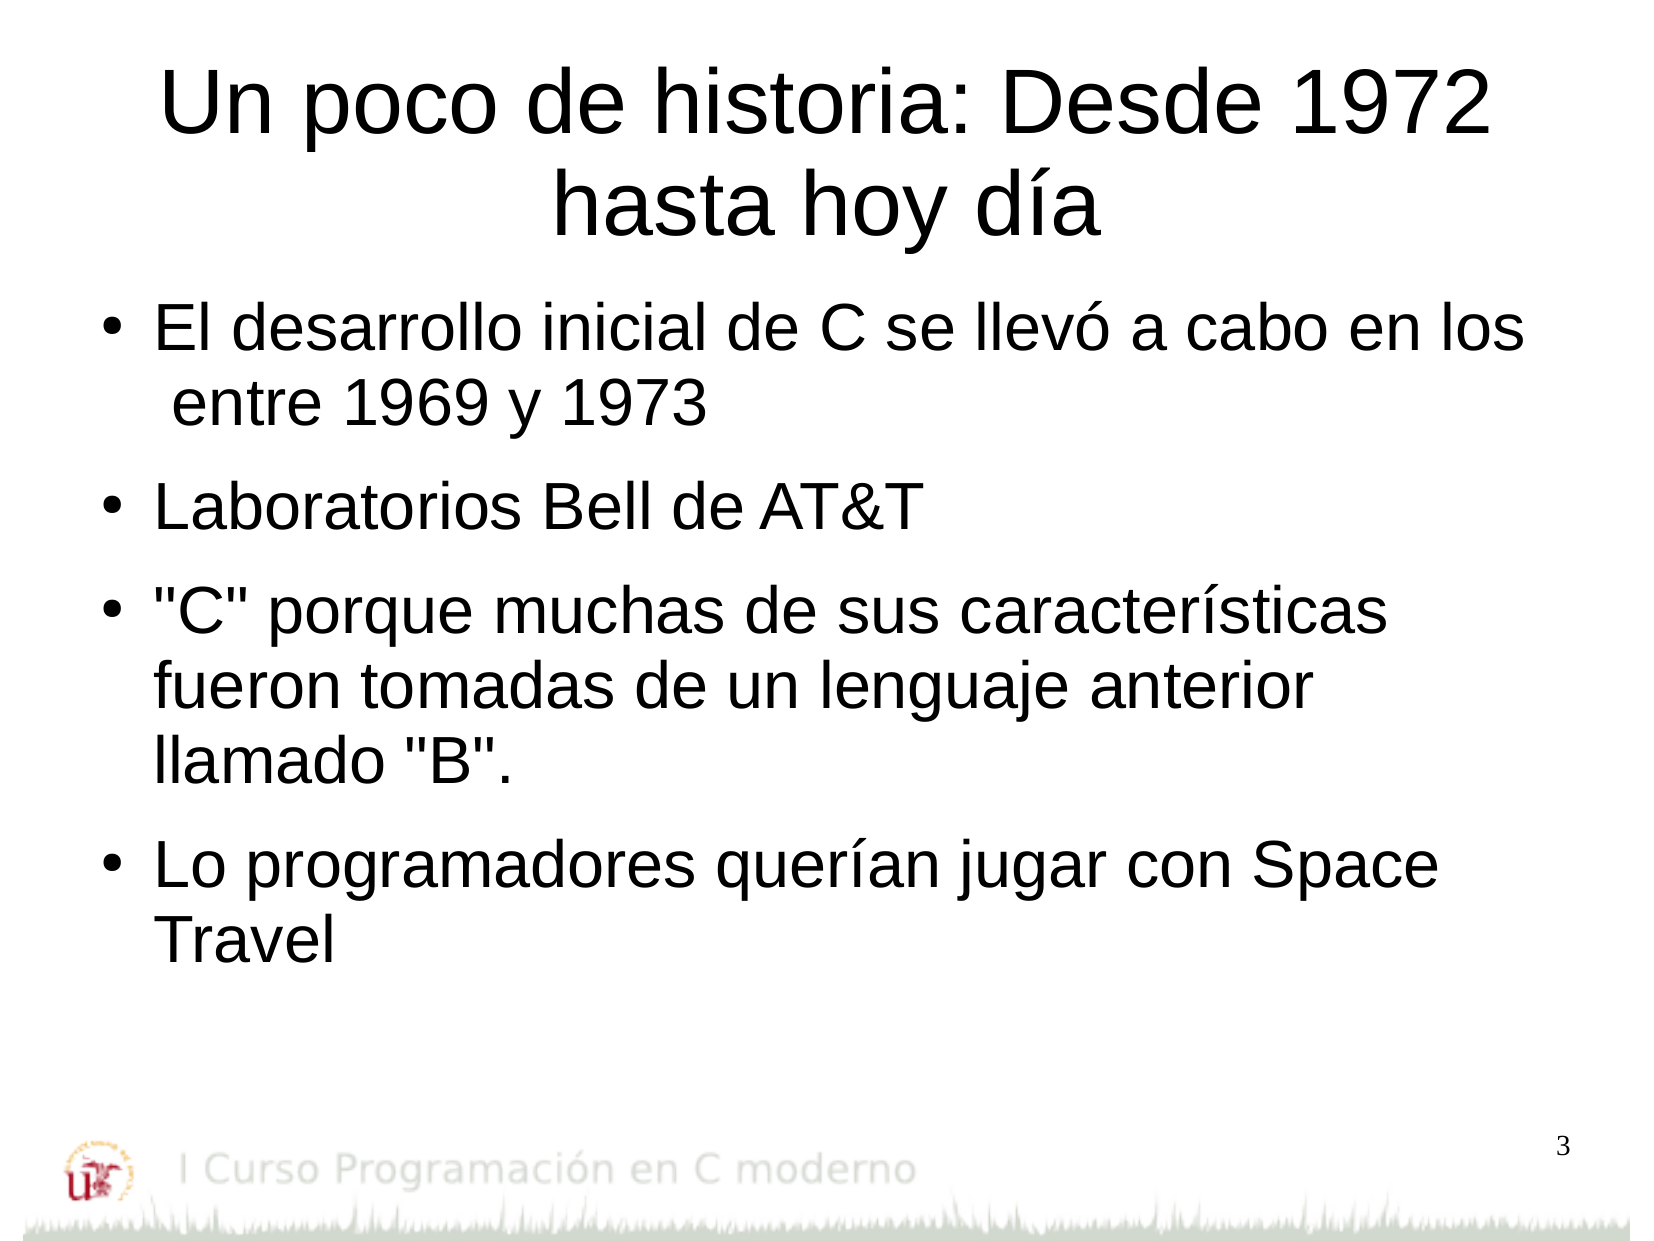

# Un poco de historia: Desde 1972 hasta hoy día
El desarrollo inicial de C se llevó a cabo en los entre 1969 y 1973
Laboratorios Bell de AT&T
"C" porque muchas de sus características fueron tomadas de un lenguaje anterior llamado "B".
Lo programadores querían jugar con Space Travel
3